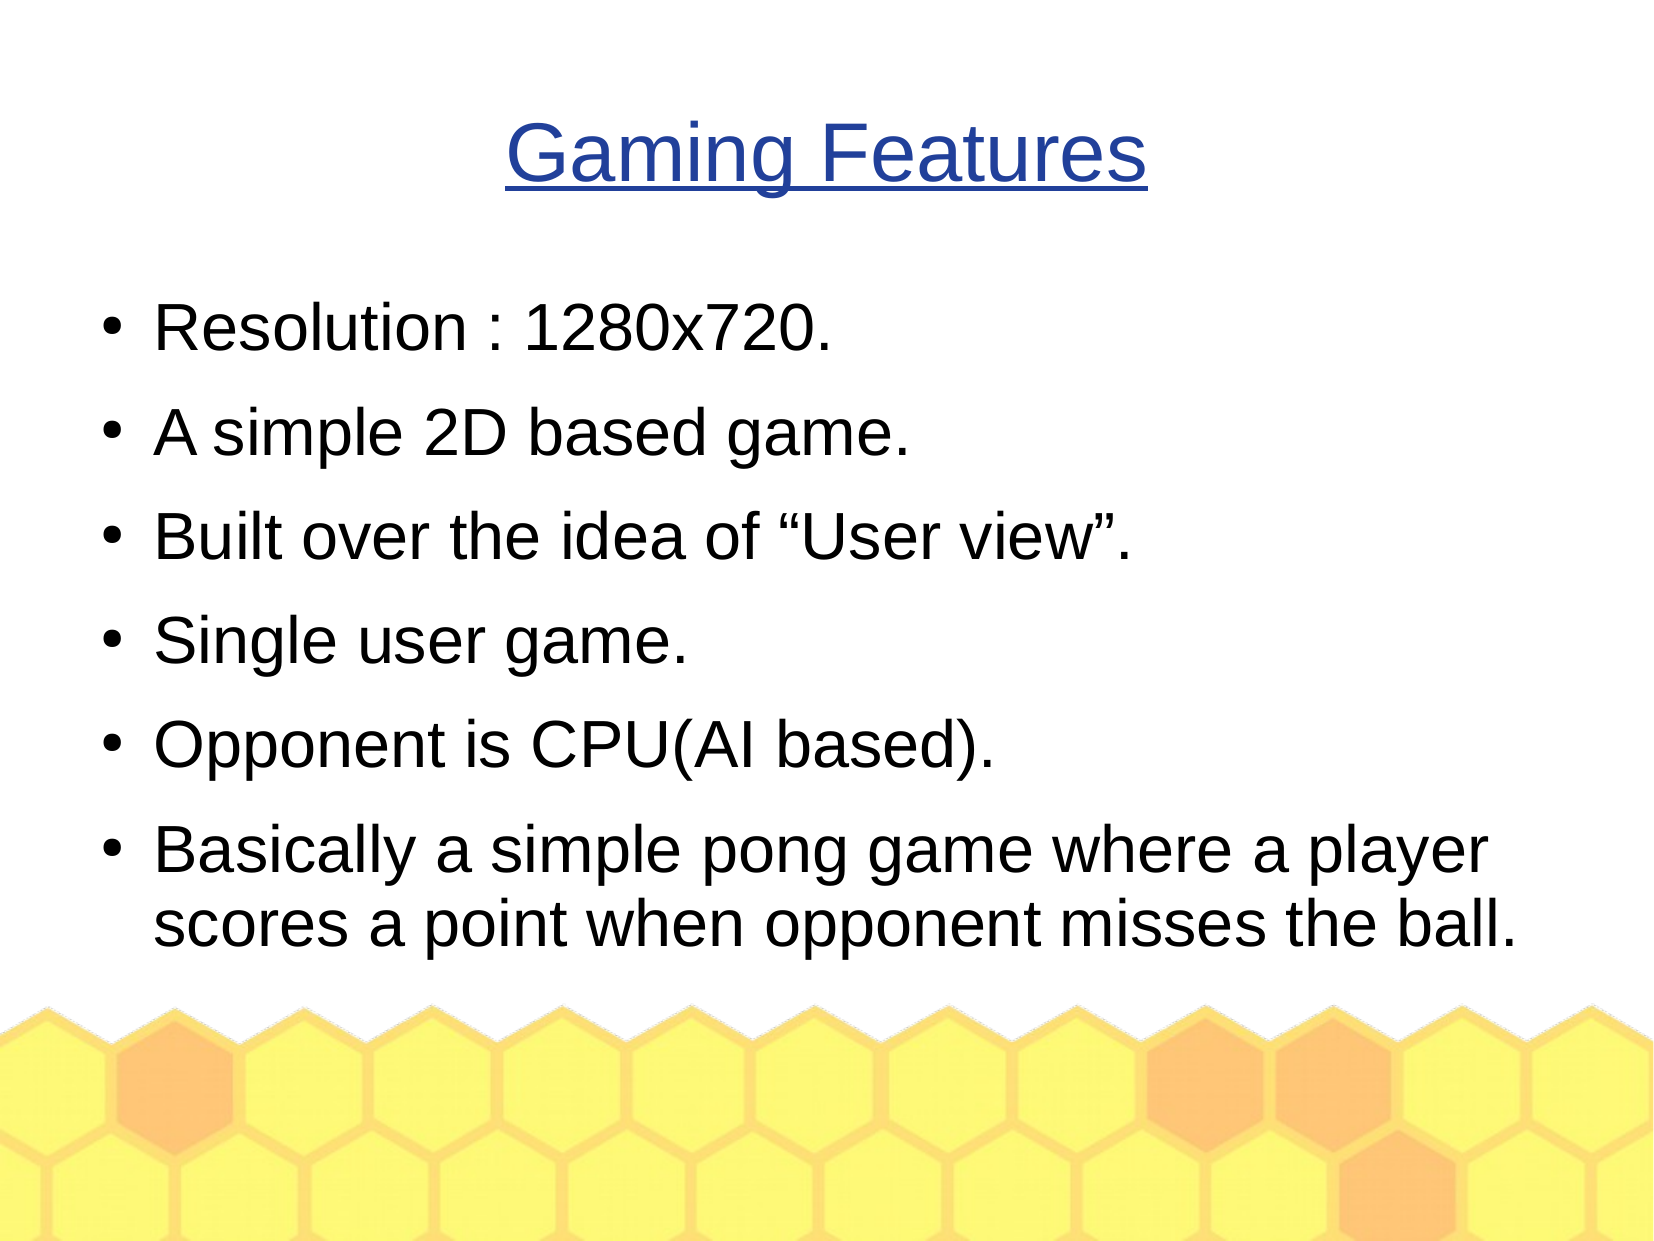

# Gaming Features
Resolution : 1280x720.
A simple 2D based game.
Built over the idea of “User view”.
Single user game.
Opponent is CPU(AI based).
Basically a simple pong game where a player scores a point when opponent misses the ball.